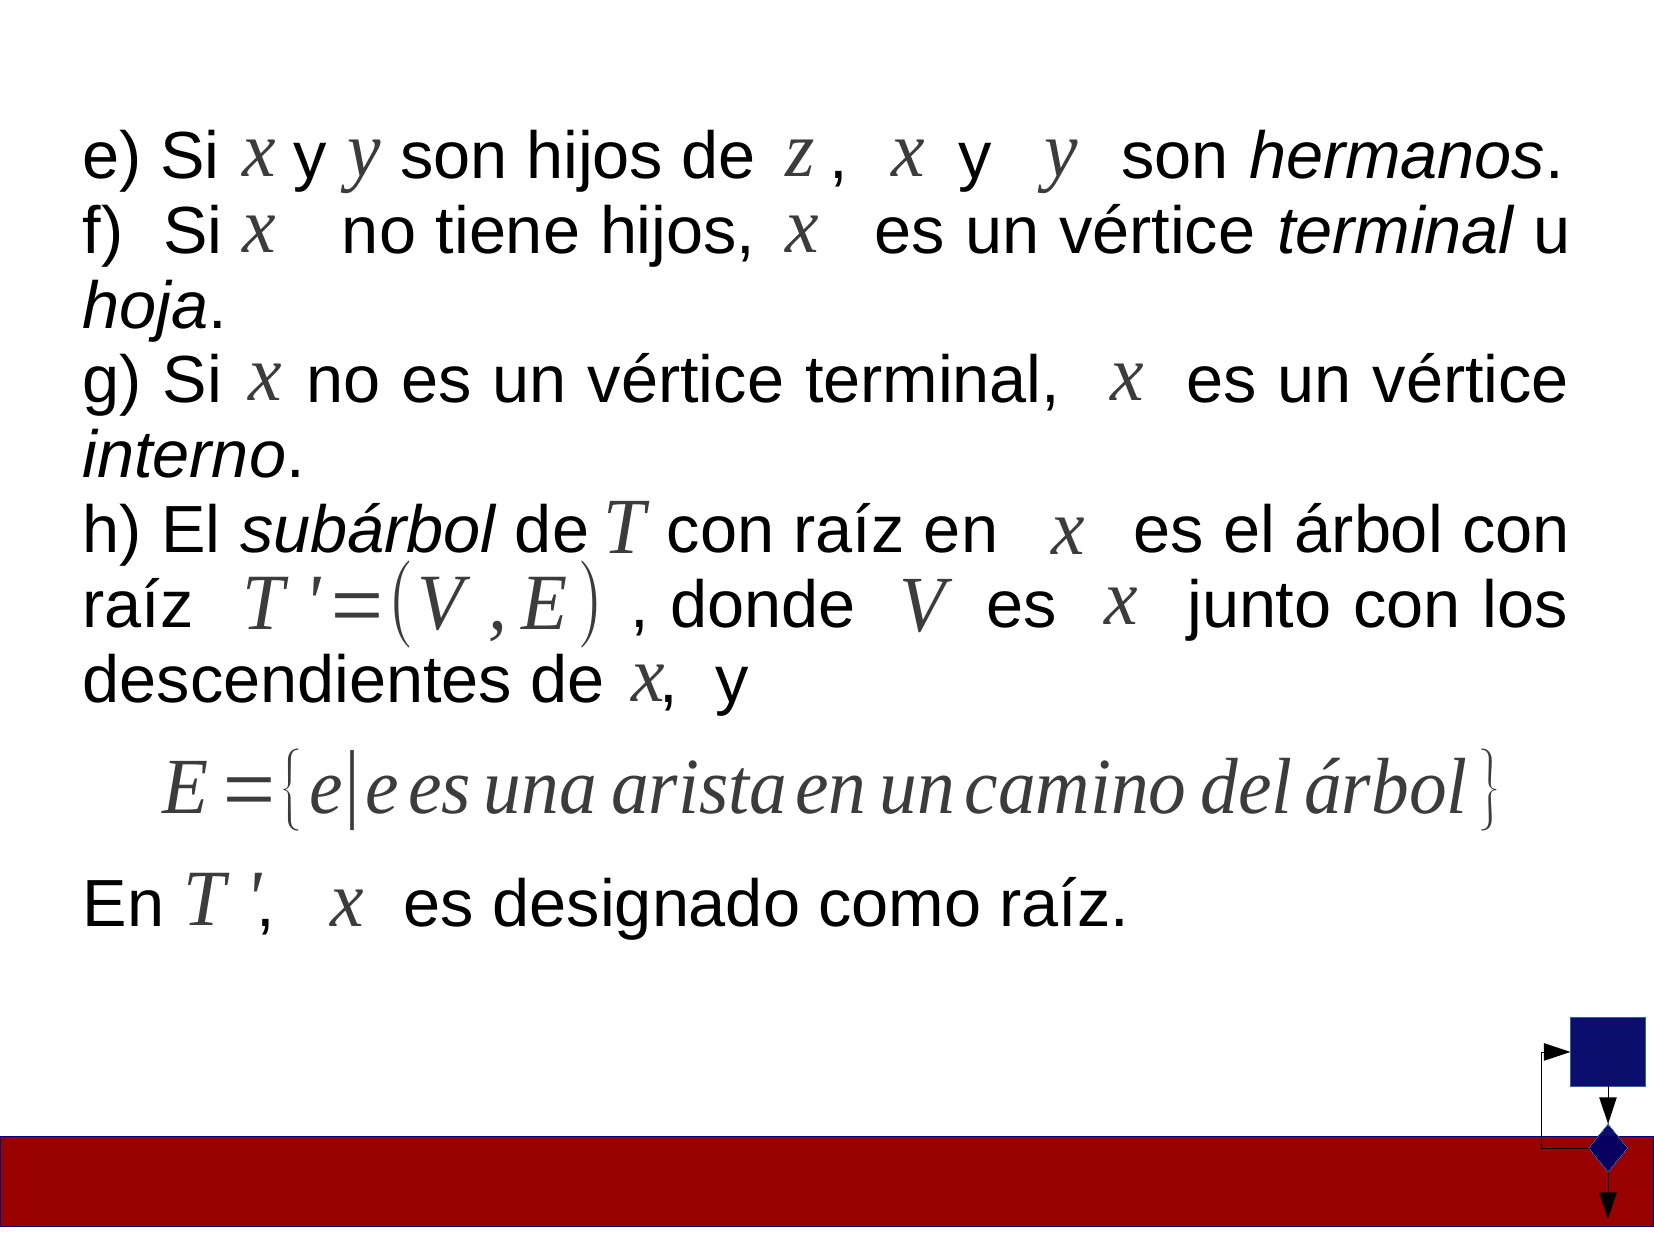

# e) Si y son hijos de , y son hermanos.
f) Si no tiene hijos, es un vértice terminal u hoja.
g) Si no es un vértice terminal, es un vértice interno.
h) El subárbol de con raíz en es el árbol con raíz , donde es junto con los descendientes de , y
En , es designado como raíz.